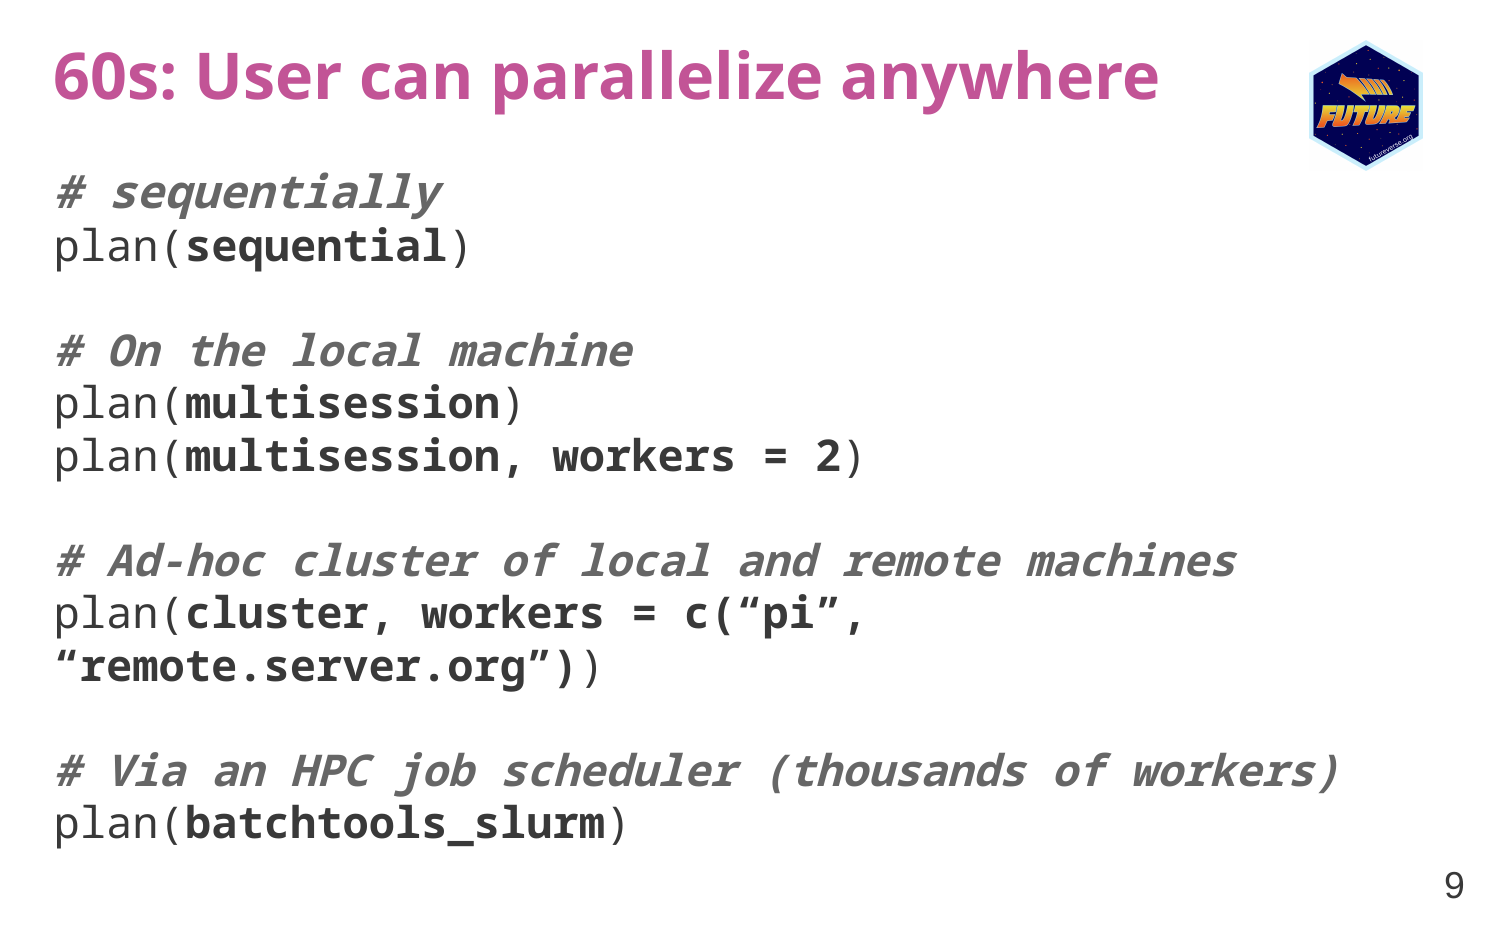

# 60s: User can parallelize anywhere
# sequentially
plan(sequential)
# On the local machine
plan(multisession)
plan(multisession, workers = 2)
# Ad-hoc cluster of local and remote machines
plan(cluster, workers = c(“pi”, “remote.server.org”))
# Via an HPC job scheduler (thousands of workers)
plan(batchtools_slurm)